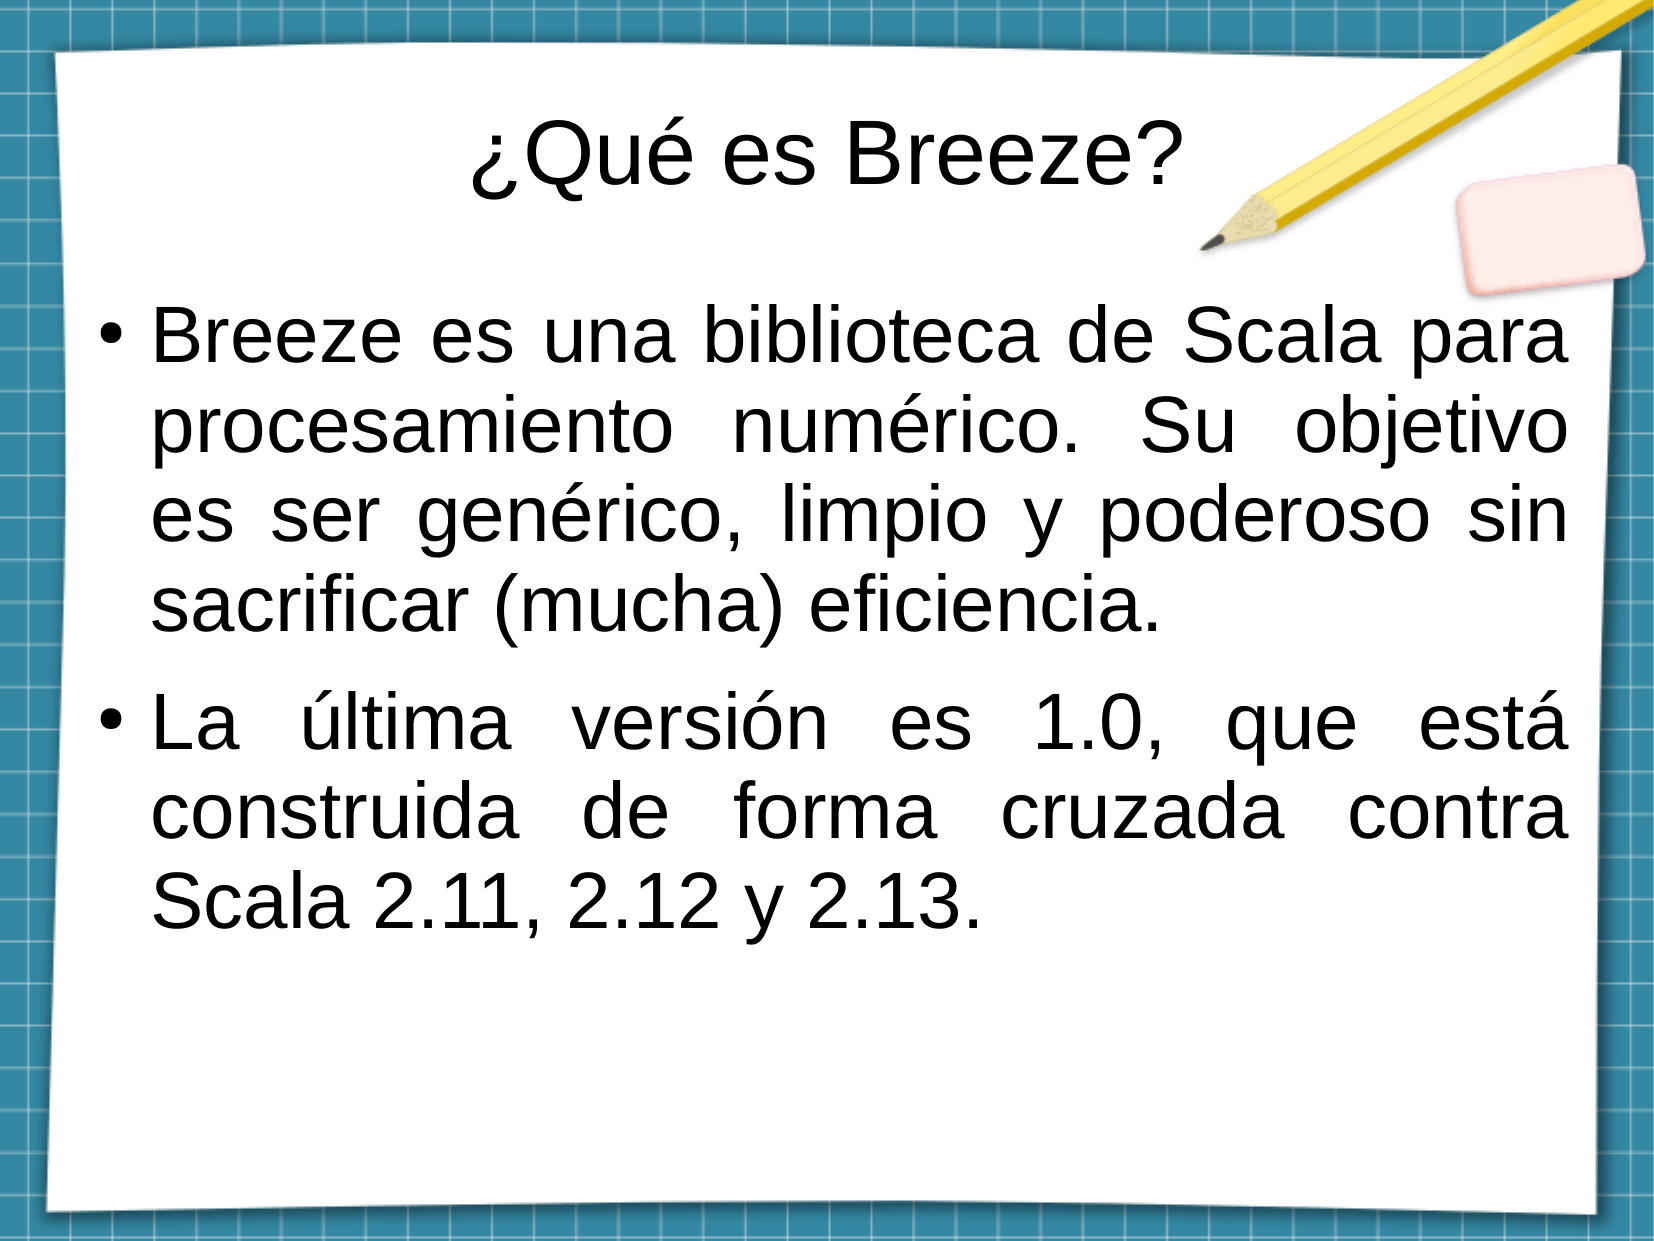

# ¿Qué es Breeze?
Breeze es una biblioteca de Scala para procesamiento numérico. Su objetivo es ser genérico, limpio y poderoso sin sacrificar (mucha) eficiencia.
La última versión es 1.0, que está construida de forma cruzada contra Scala 2.11, 2.12 y 2.13.